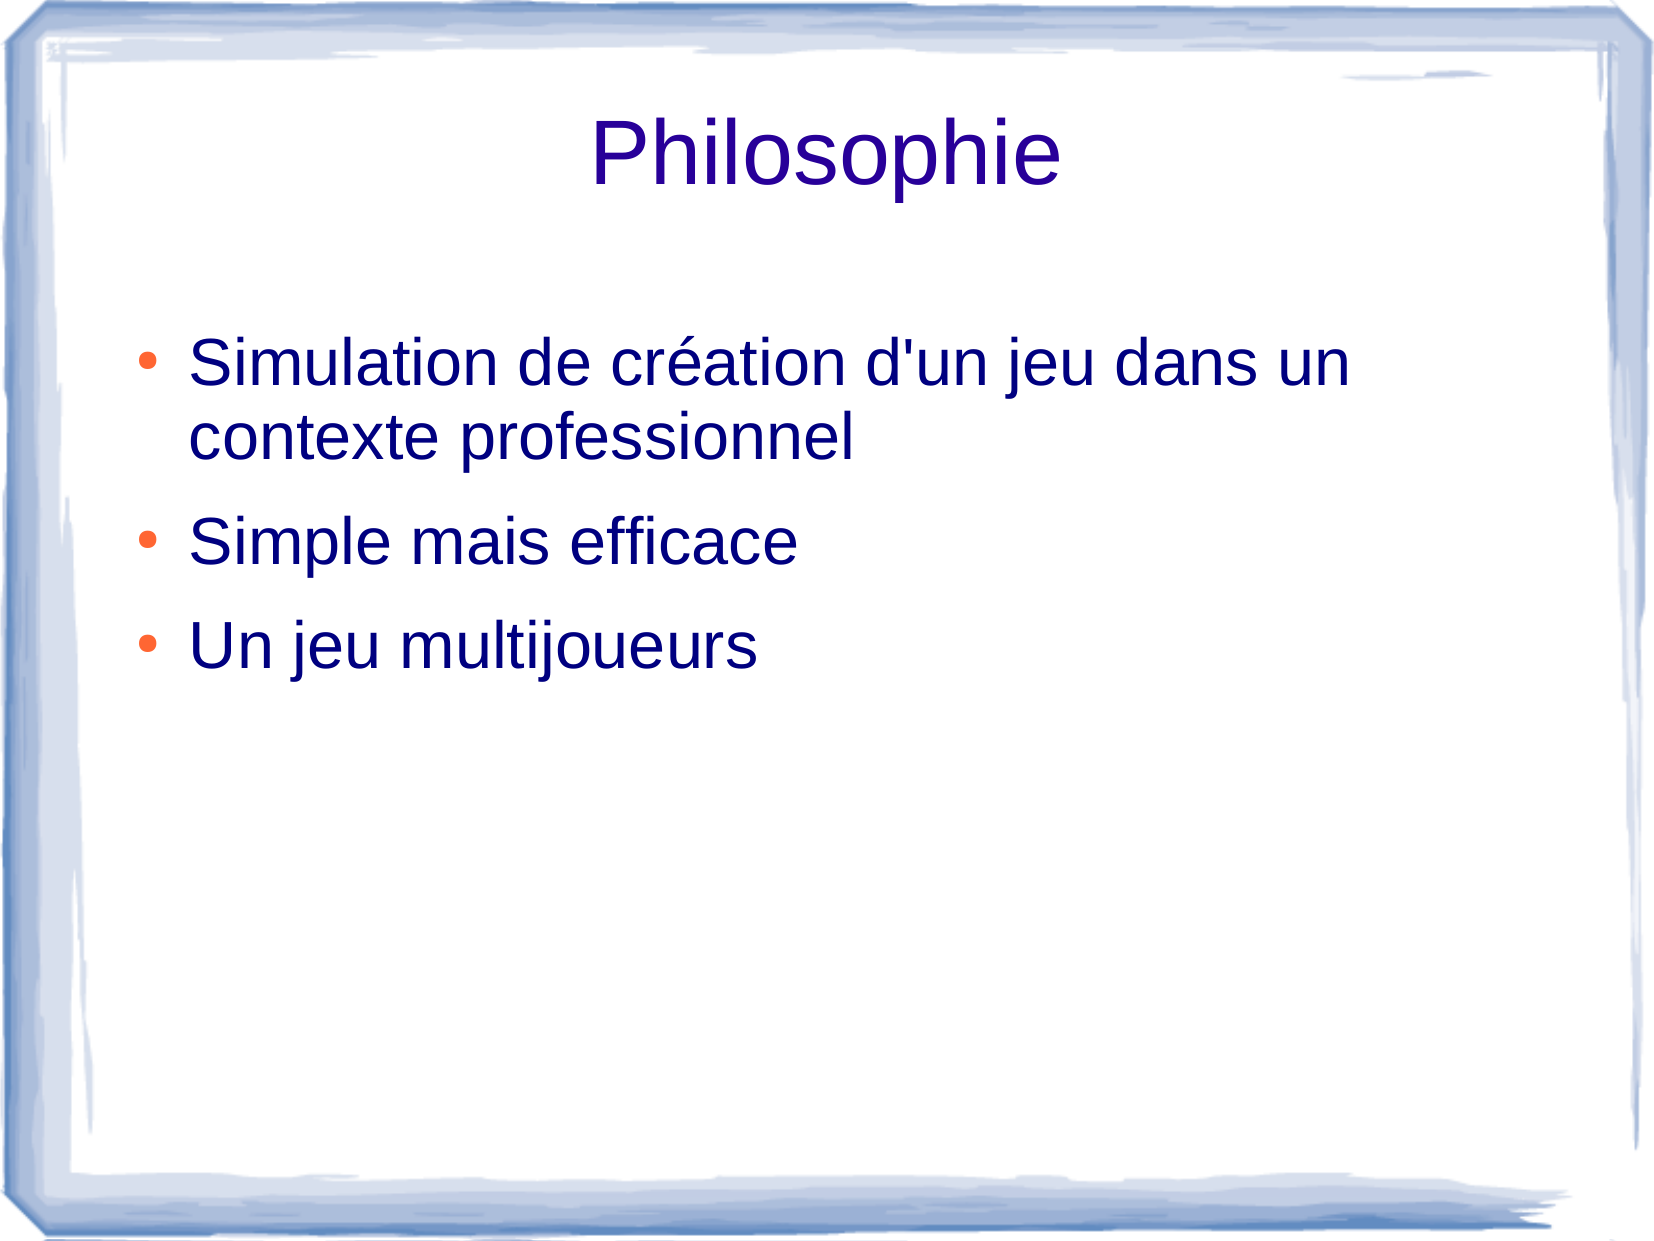

# Philosophie
Simulation de création d'un jeu dans un contexte professionnel
Simple mais efficace
Un jeu multijoueurs